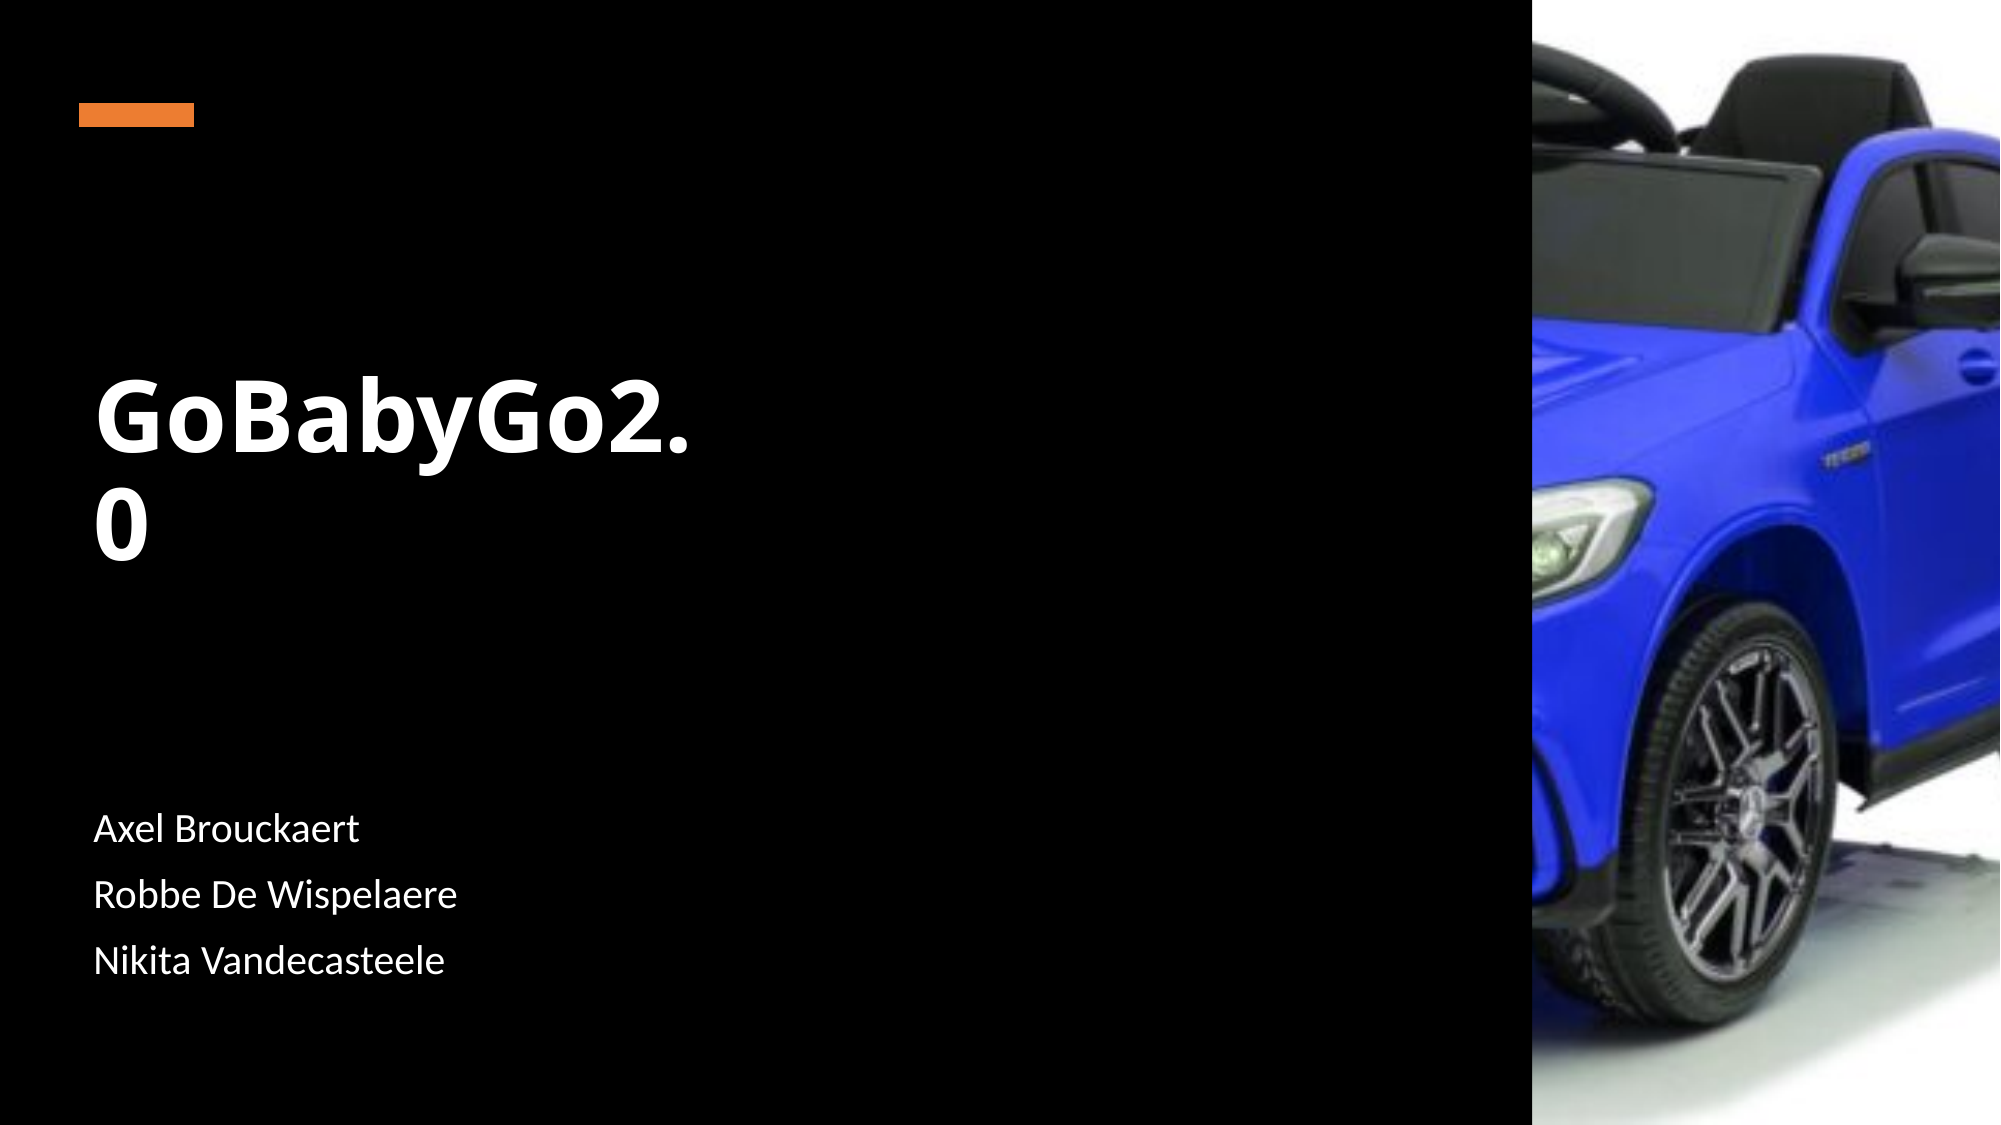

# GoBabyGo2.0
Axel Brouckaert
Robbe De Wispelaere
Nikita Vandecasteele